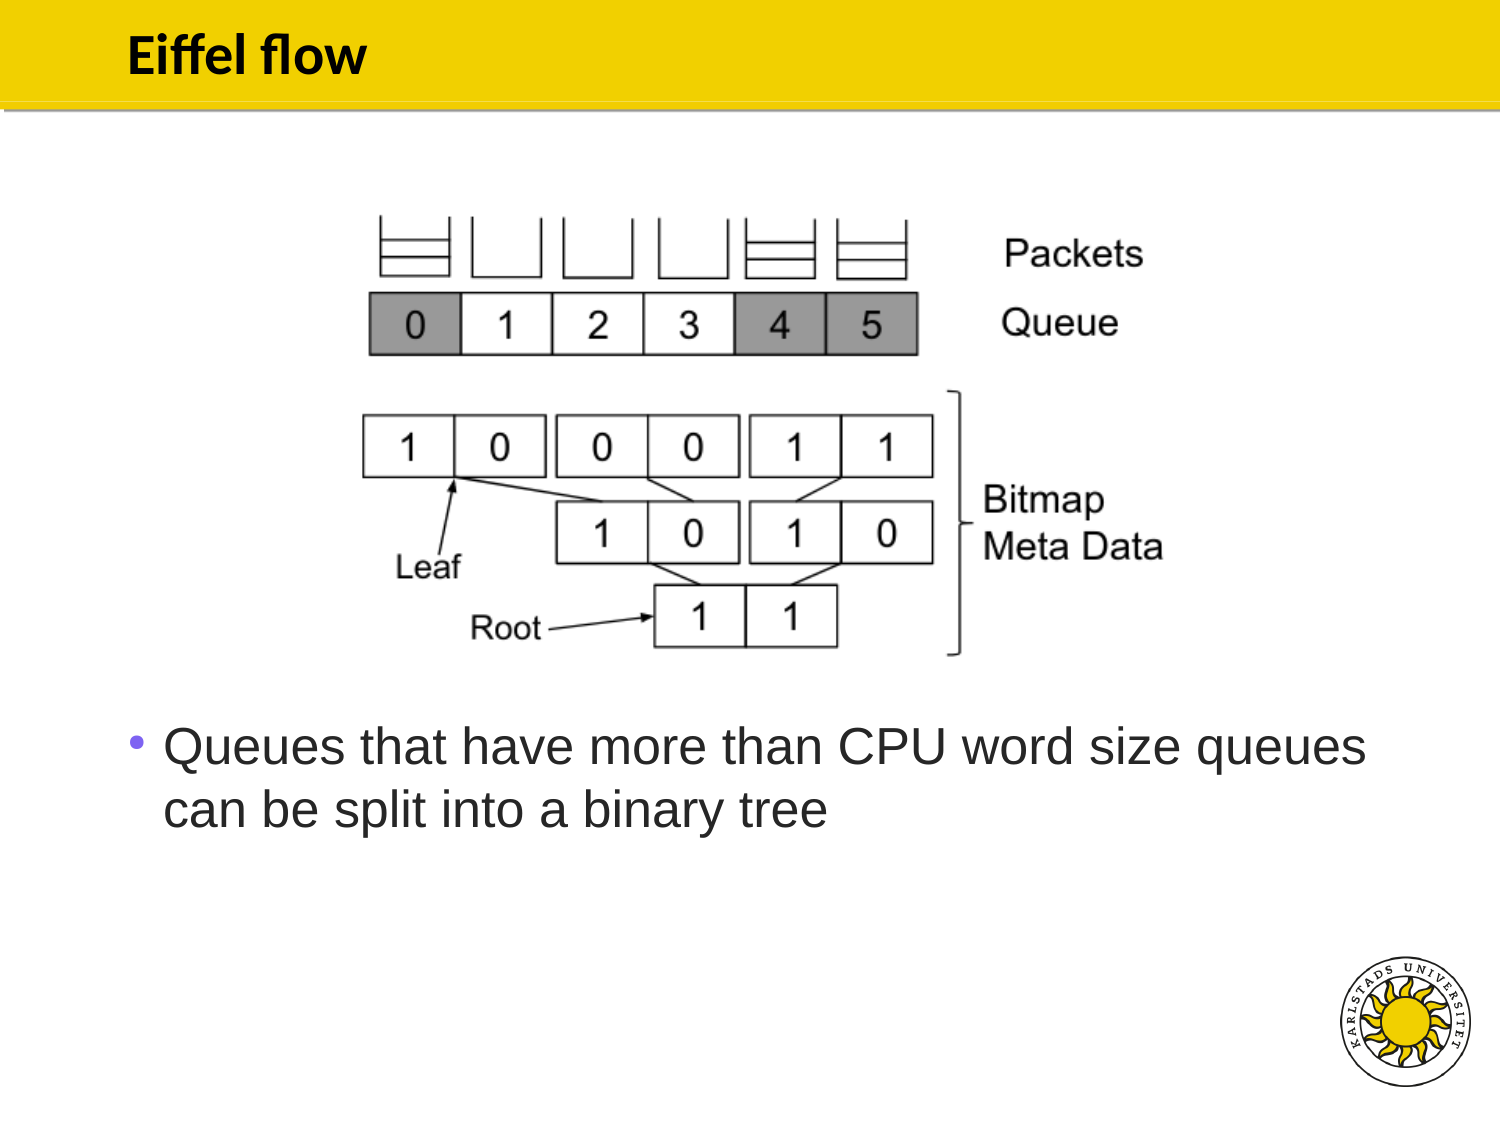

# Eiffel flow
Queues that have more than CPU word size queues can be split into a binary tree